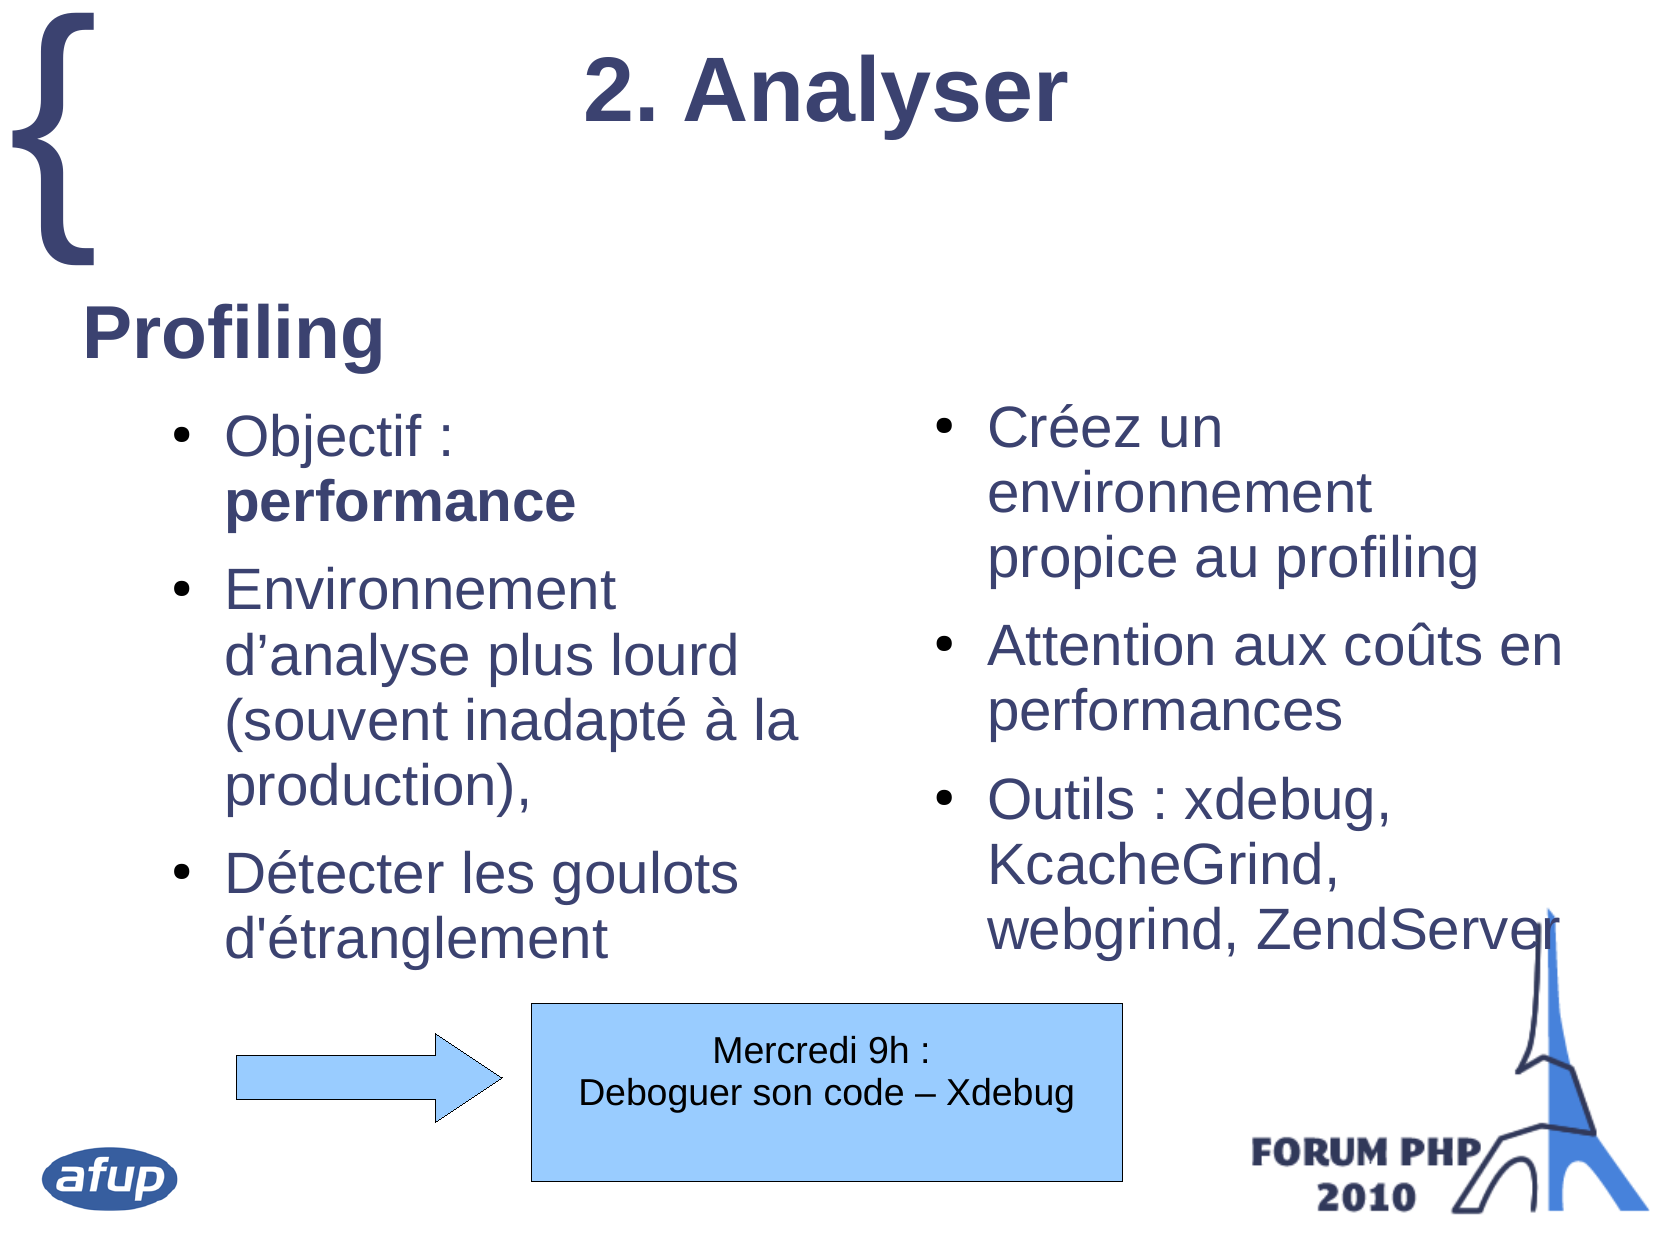

# 2. Analyser
Profiling
Objectif : performance
Environnement d’analyse plus lourd (souvent inadapté à la production),
Détecter les goulots d'étranglement
Créez un environnement propice au profiling
Attention aux coûts en performances
Outils : xdebug, KcacheGrind, webgrind, ZendServer
Mercredi 9h :
Deboguer son code – Xdebug